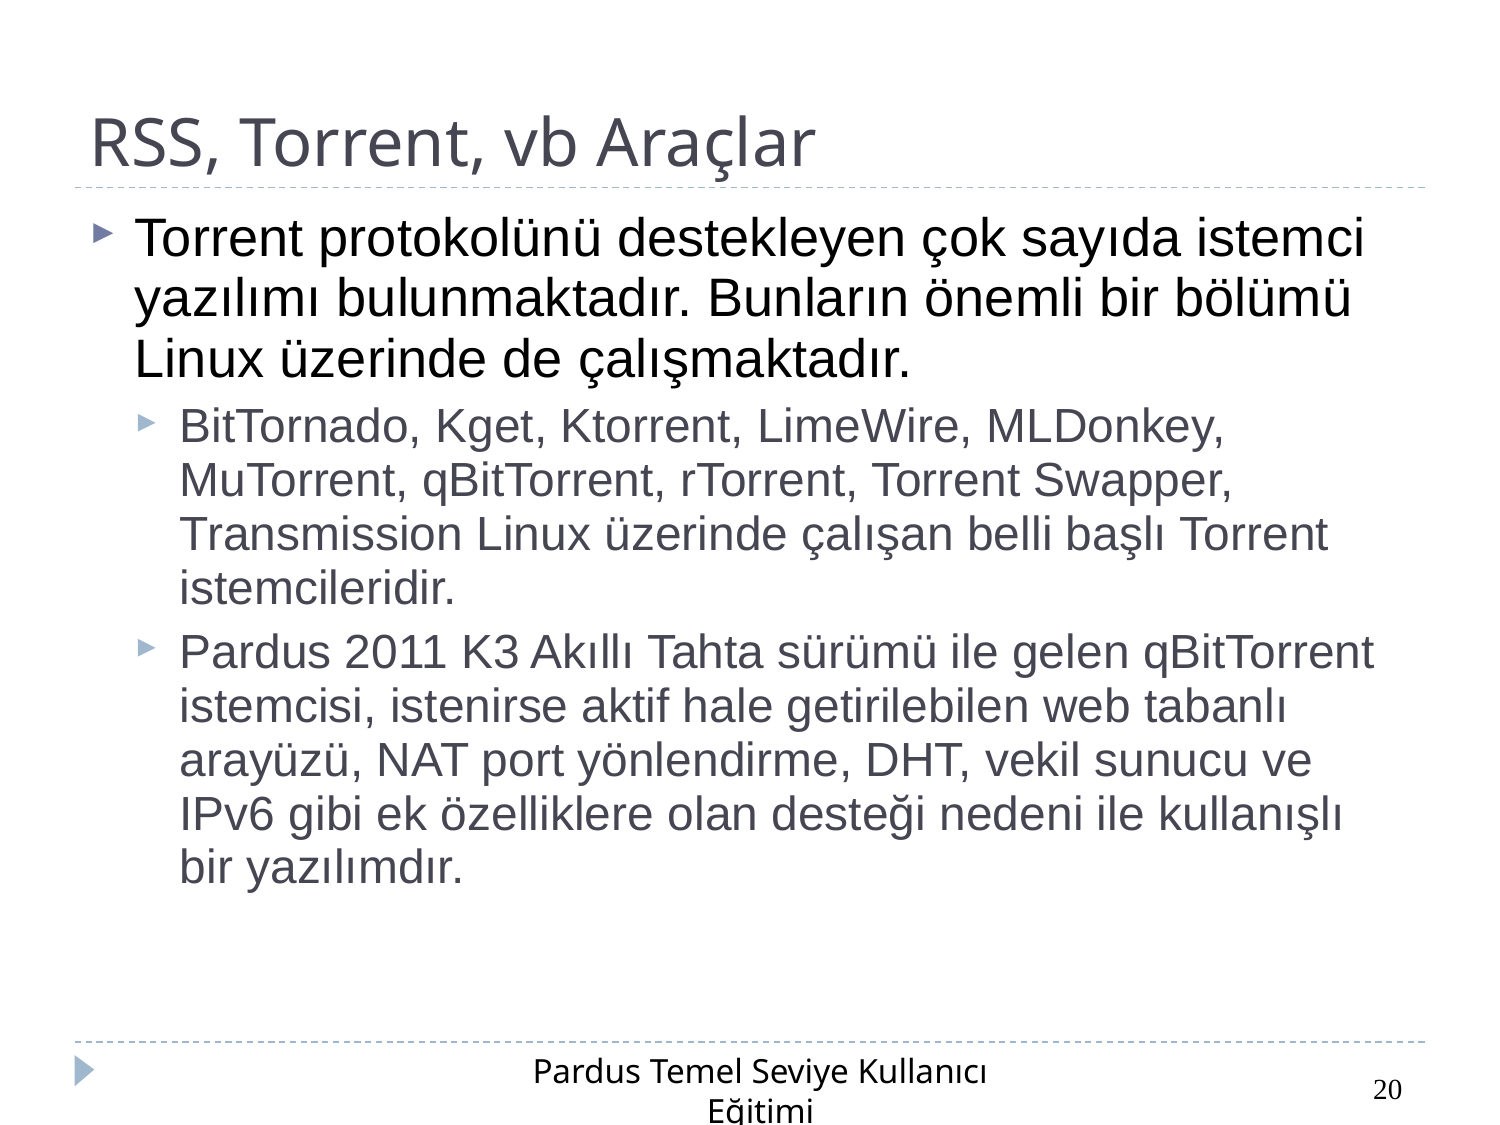

# RSS, Torrent, vb Araçlar
Torrent protokolünü destekleyen çok sayıda istemci yazılımı bulunmaktadır. Bunların önemli bir bölümü Linux üzerinde de çalışmaktadır.
BitTornado, Kget, Ktorrent, LimeWire, MLDonkey, MuTorrent, qBitTorrent, rTorrent, Torrent Swapper, Transmission Linux üzerinde çalışan belli başlı Torrent istemcileridir.
Pardus 2011 K3 Akıllı Tahta sürümü ile gelen qBitTorrent istemcisi, istenirse aktif hale getirilebilen web tabanlı arayüzü, NAT port yönlendirme, DHT, vekil sunucu ve IPv6 gibi ek özelliklere olan desteği nedeni ile kullanışlı bir yazılımdır.